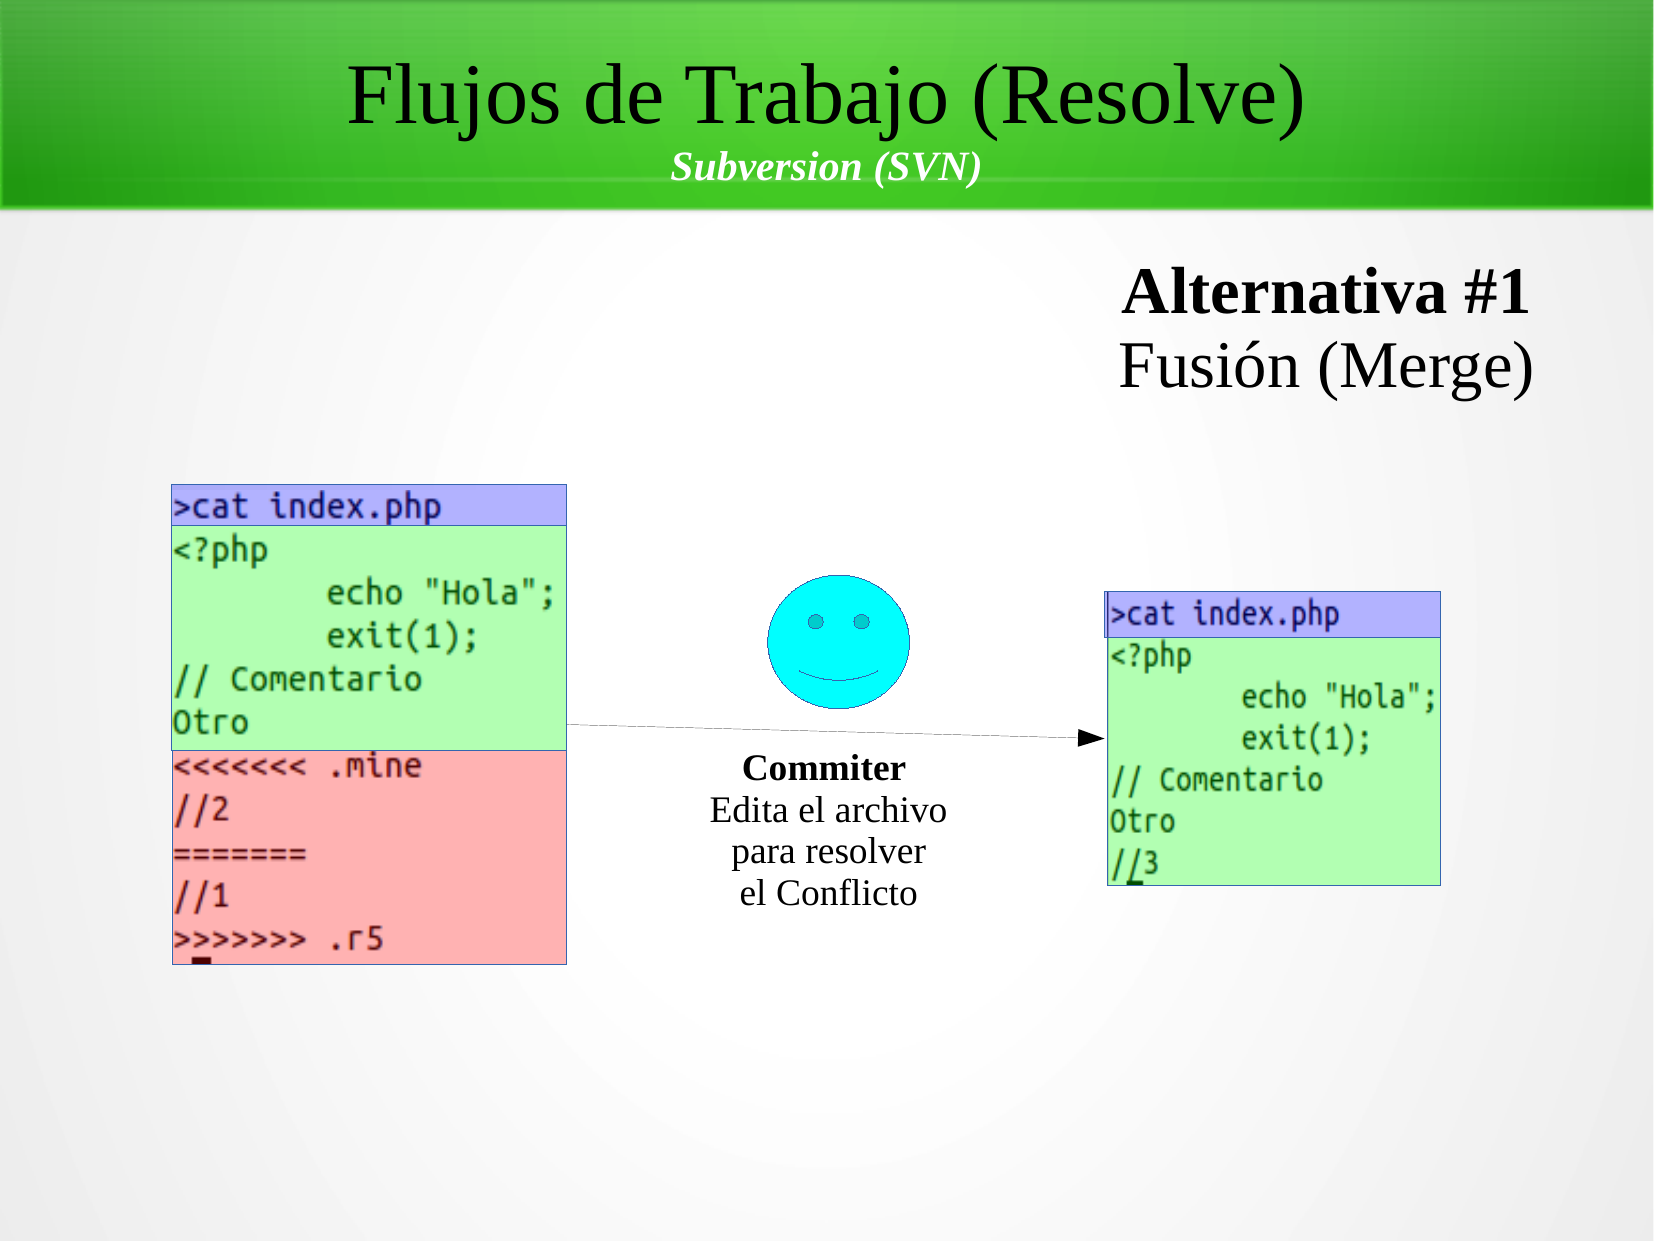

# Flujos de Trabajo (Resolve) Subversion (SVN)
Alternativa #1
Fusión (Merge)
Commiter
Edita el archivo
para resolver
el Conflicto